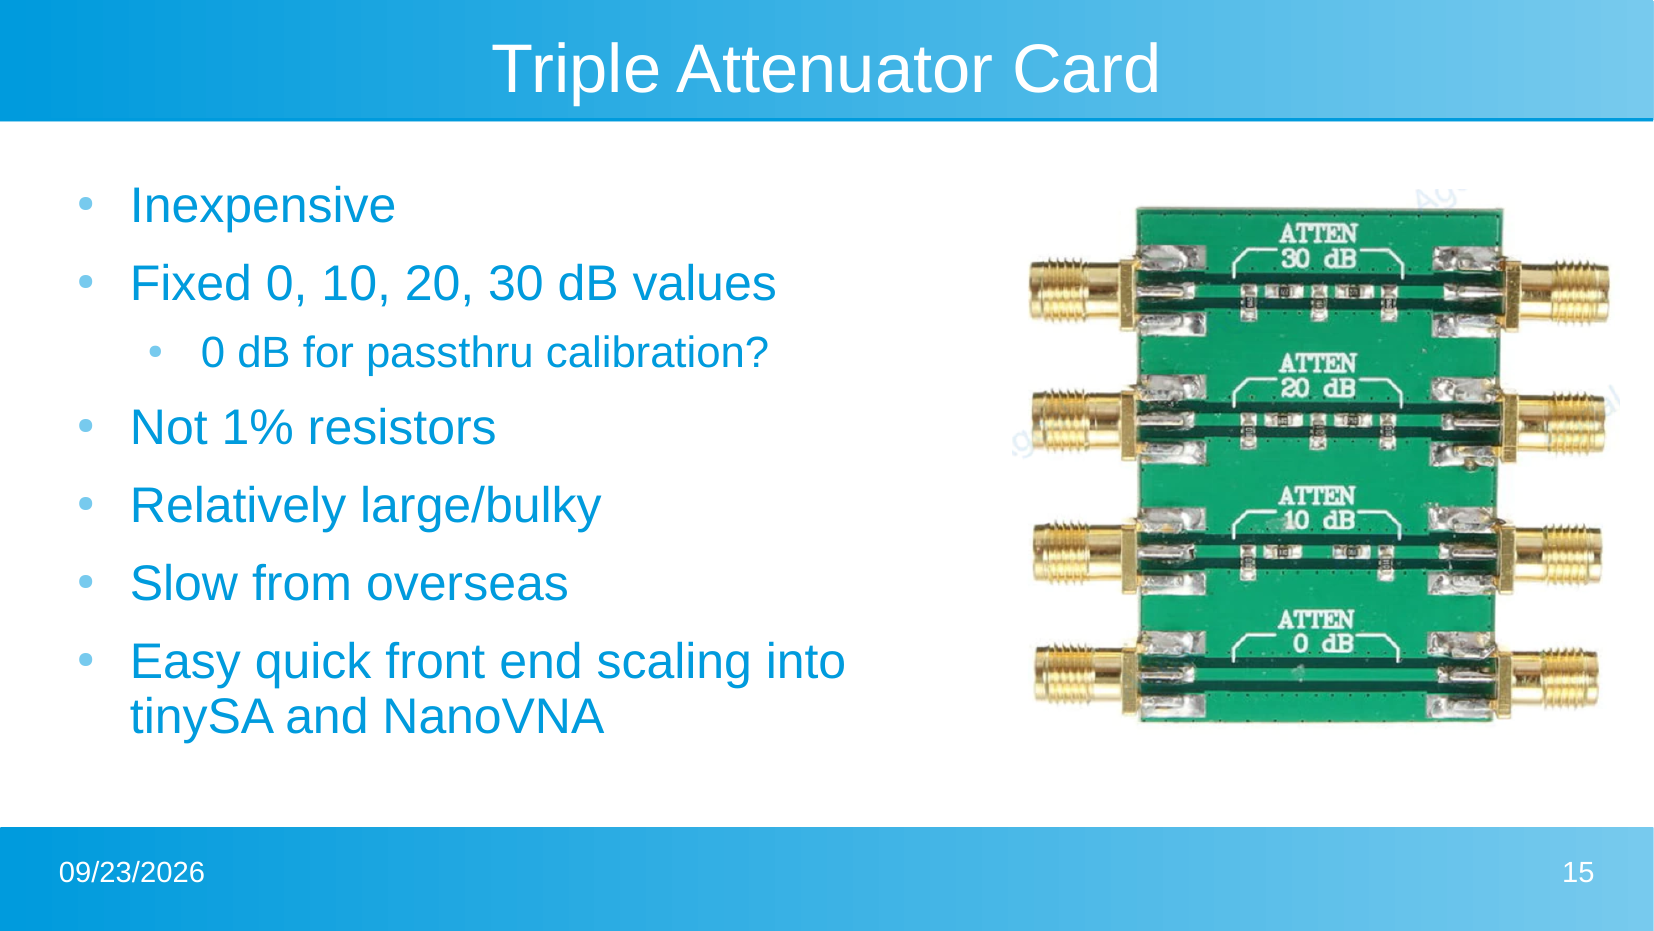

# Triple Attenuator Card
Inexpensive
Fixed 0, 10, 20, 30 dB values
0 dB for passthru calibration?
Not 1% resistors
Relatively large/bulky
Slow from overseas
Easy quick front end scaling into
tinySA and NanoVNA
15